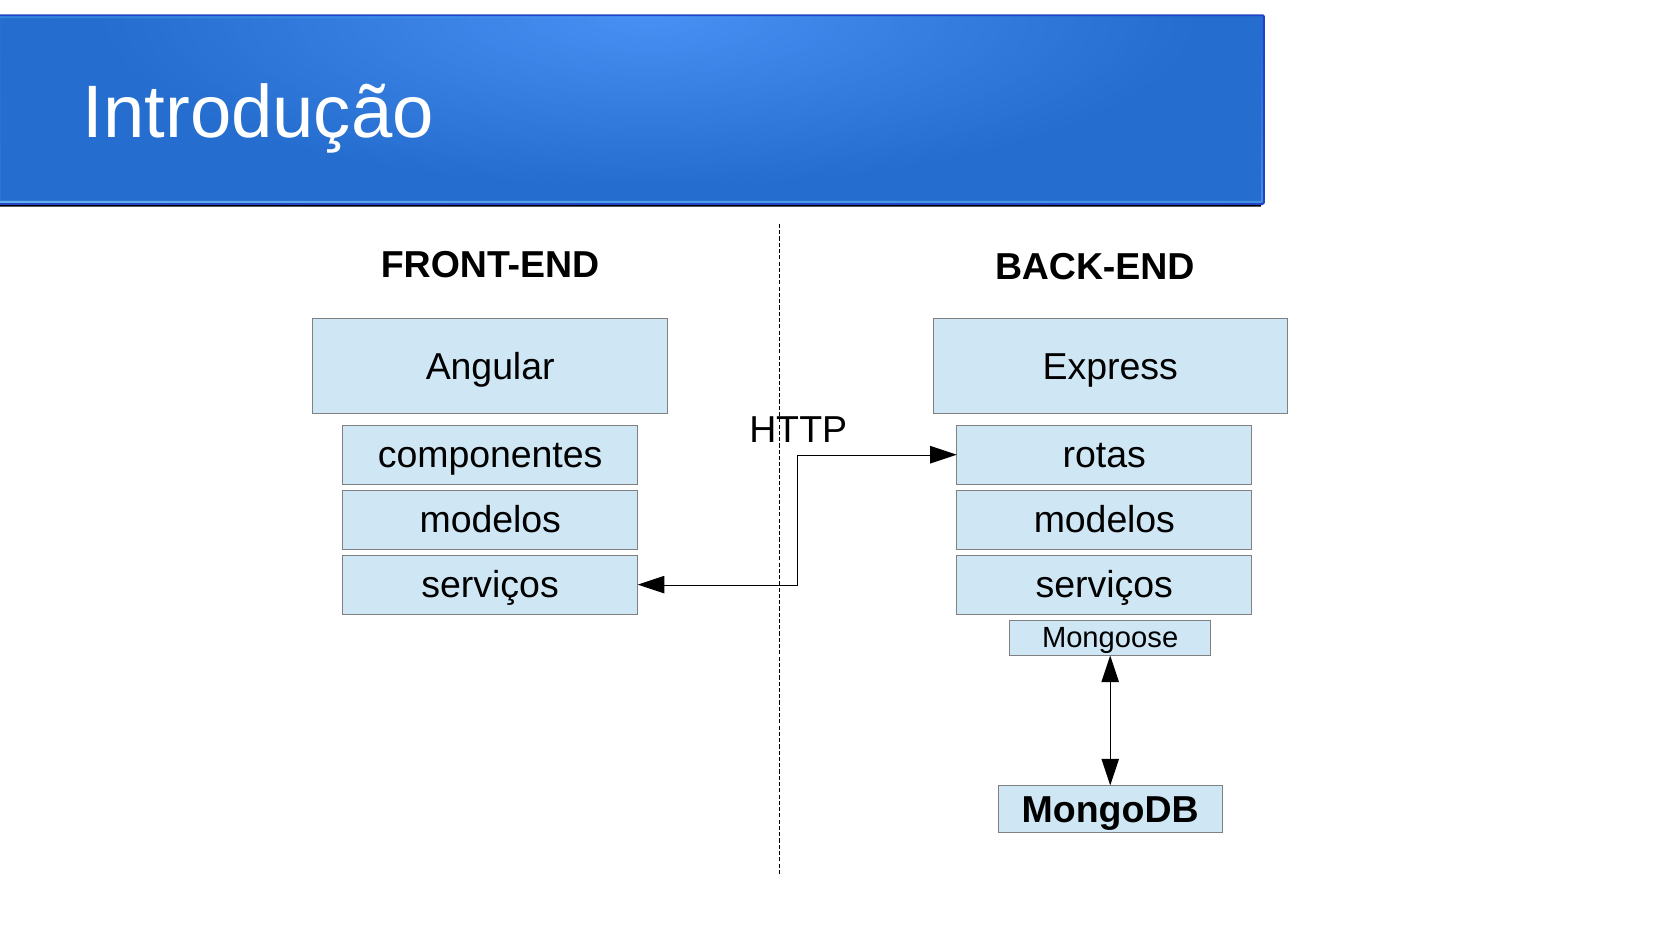

# Introdução
FRONT-END
BACK-END
Angular
Express
HTTP
componentes
rotas
modelos
modelos
serviços
serviços
Mongoose
MongoDB